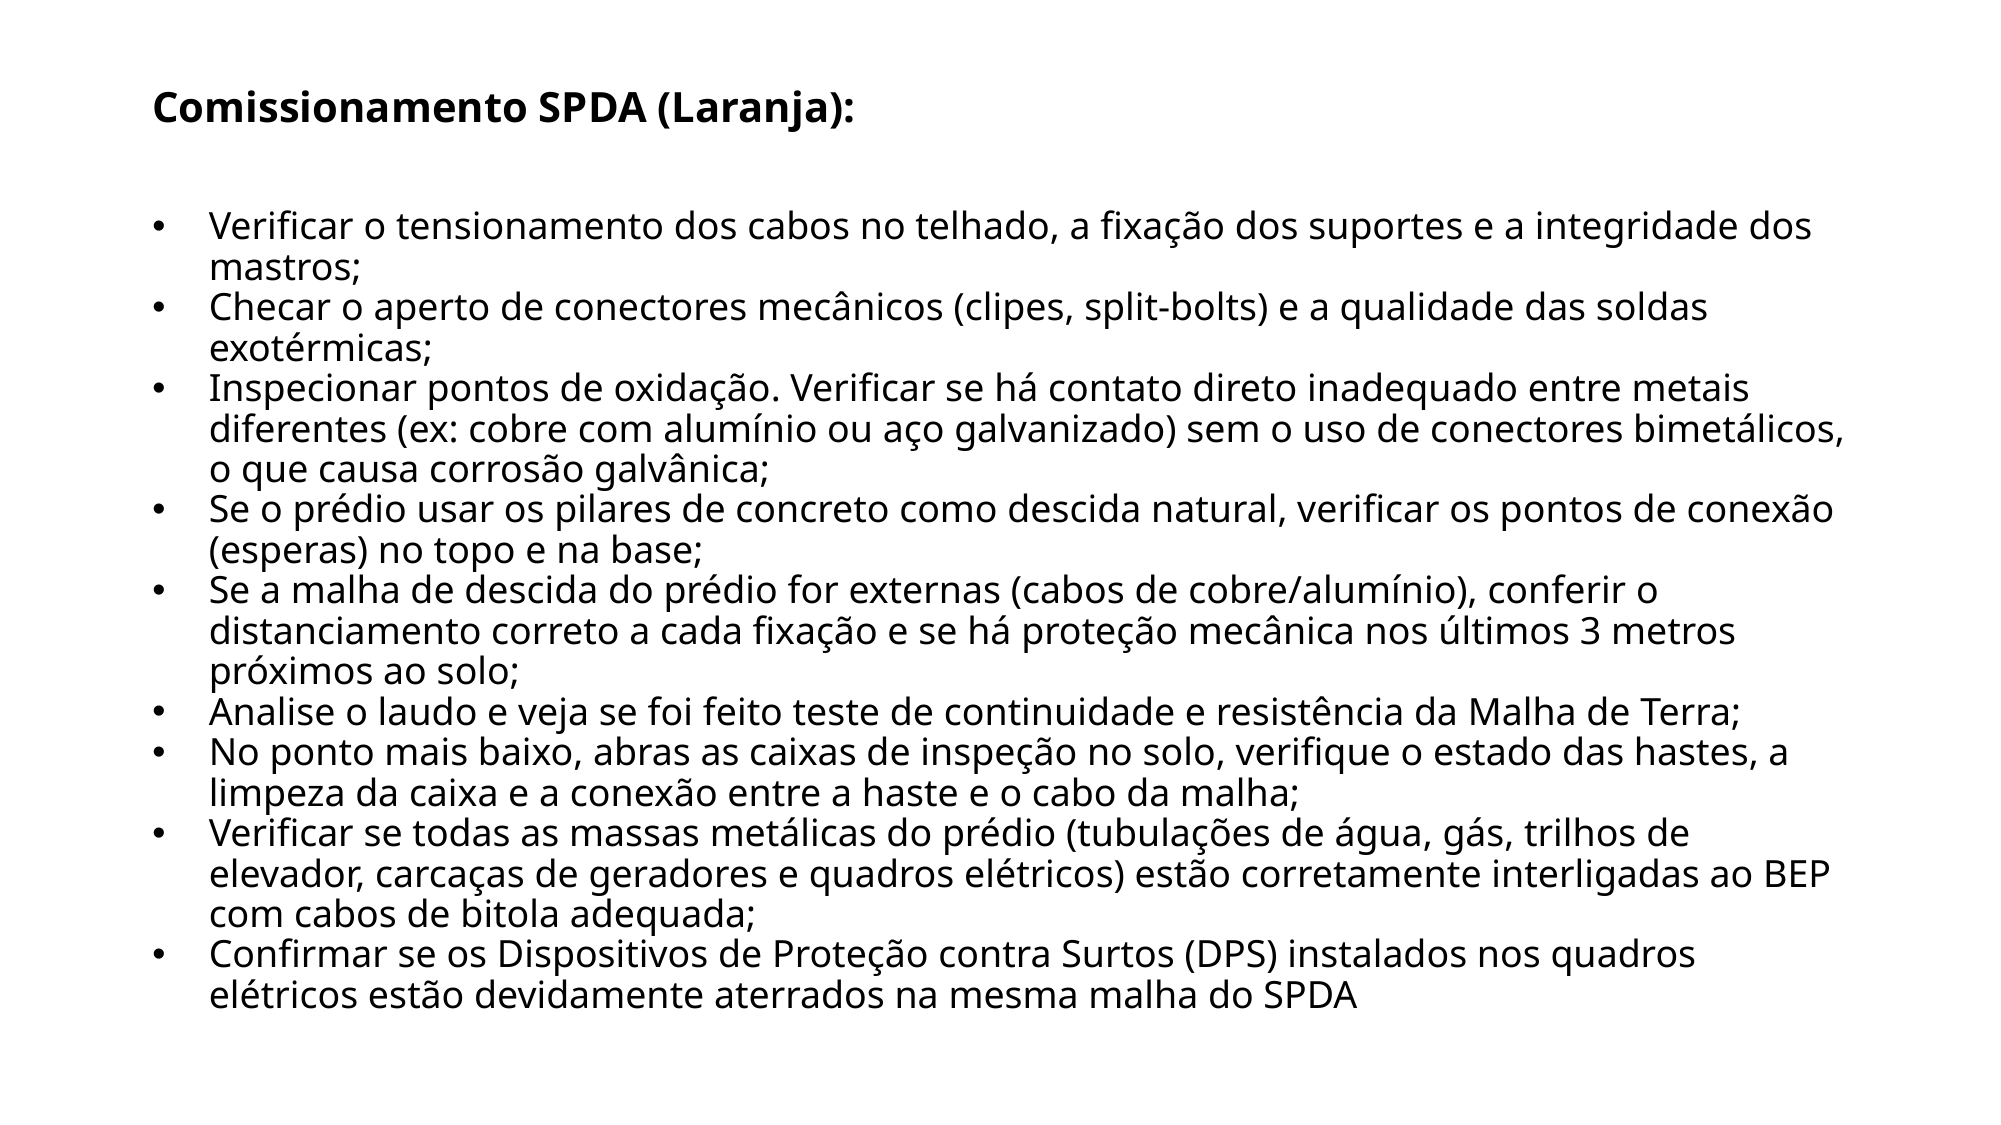

# Comissionamento SPDA (Laranja):
Verificar o tensionamento dos cabos no telhado, a fixação dos suportes e a integridade dos mastros;
Checar o aperto de conectores mecânicos (clipes, split-bolts) e a qualidade das soldas exotérmicas;
Inspecionar pontos de oxidação. Verificar se há contato direto inadequado entre metais diferentes (ex: cobre com alumínio ou aço galvanizado) sem o uso de conectores bimetálicos, o que causa corrosão galvânica;
Se o prédio usar os pilares de concreto como descida natural, verificar os pontos de conexão (esperas) no topo e na base;
Se a malha de descida do prédio for externas (cabos de cobre/alumínio), conferir o distanciamento correto a cada fixação e se há proteção mecânica nos últimos 3 metros próximos ao solo;
Analise o laudo e veja se foi feito teste de continuidade e resistência da Malha de Terra;
No ponto mais baixo, abras as caixas de inspeção no solo, verifique o estado das hastes, a limpeza da caixa e a conexão entre a haste e o cabo da malha;
Verificar se todas as massas metálicas do prédio (tubulações de água, gás, trilhos de elevador, carcaças de geradores e quadros elétricos) estão corretamente interligadas ao BEP com cabos de bitola adequada;
Confirmar se os Dispositivos de Proteção contra Surtos (DPS) instalados nos quadros elétricos estão devidamente aterrados na mesma malha do SPDA